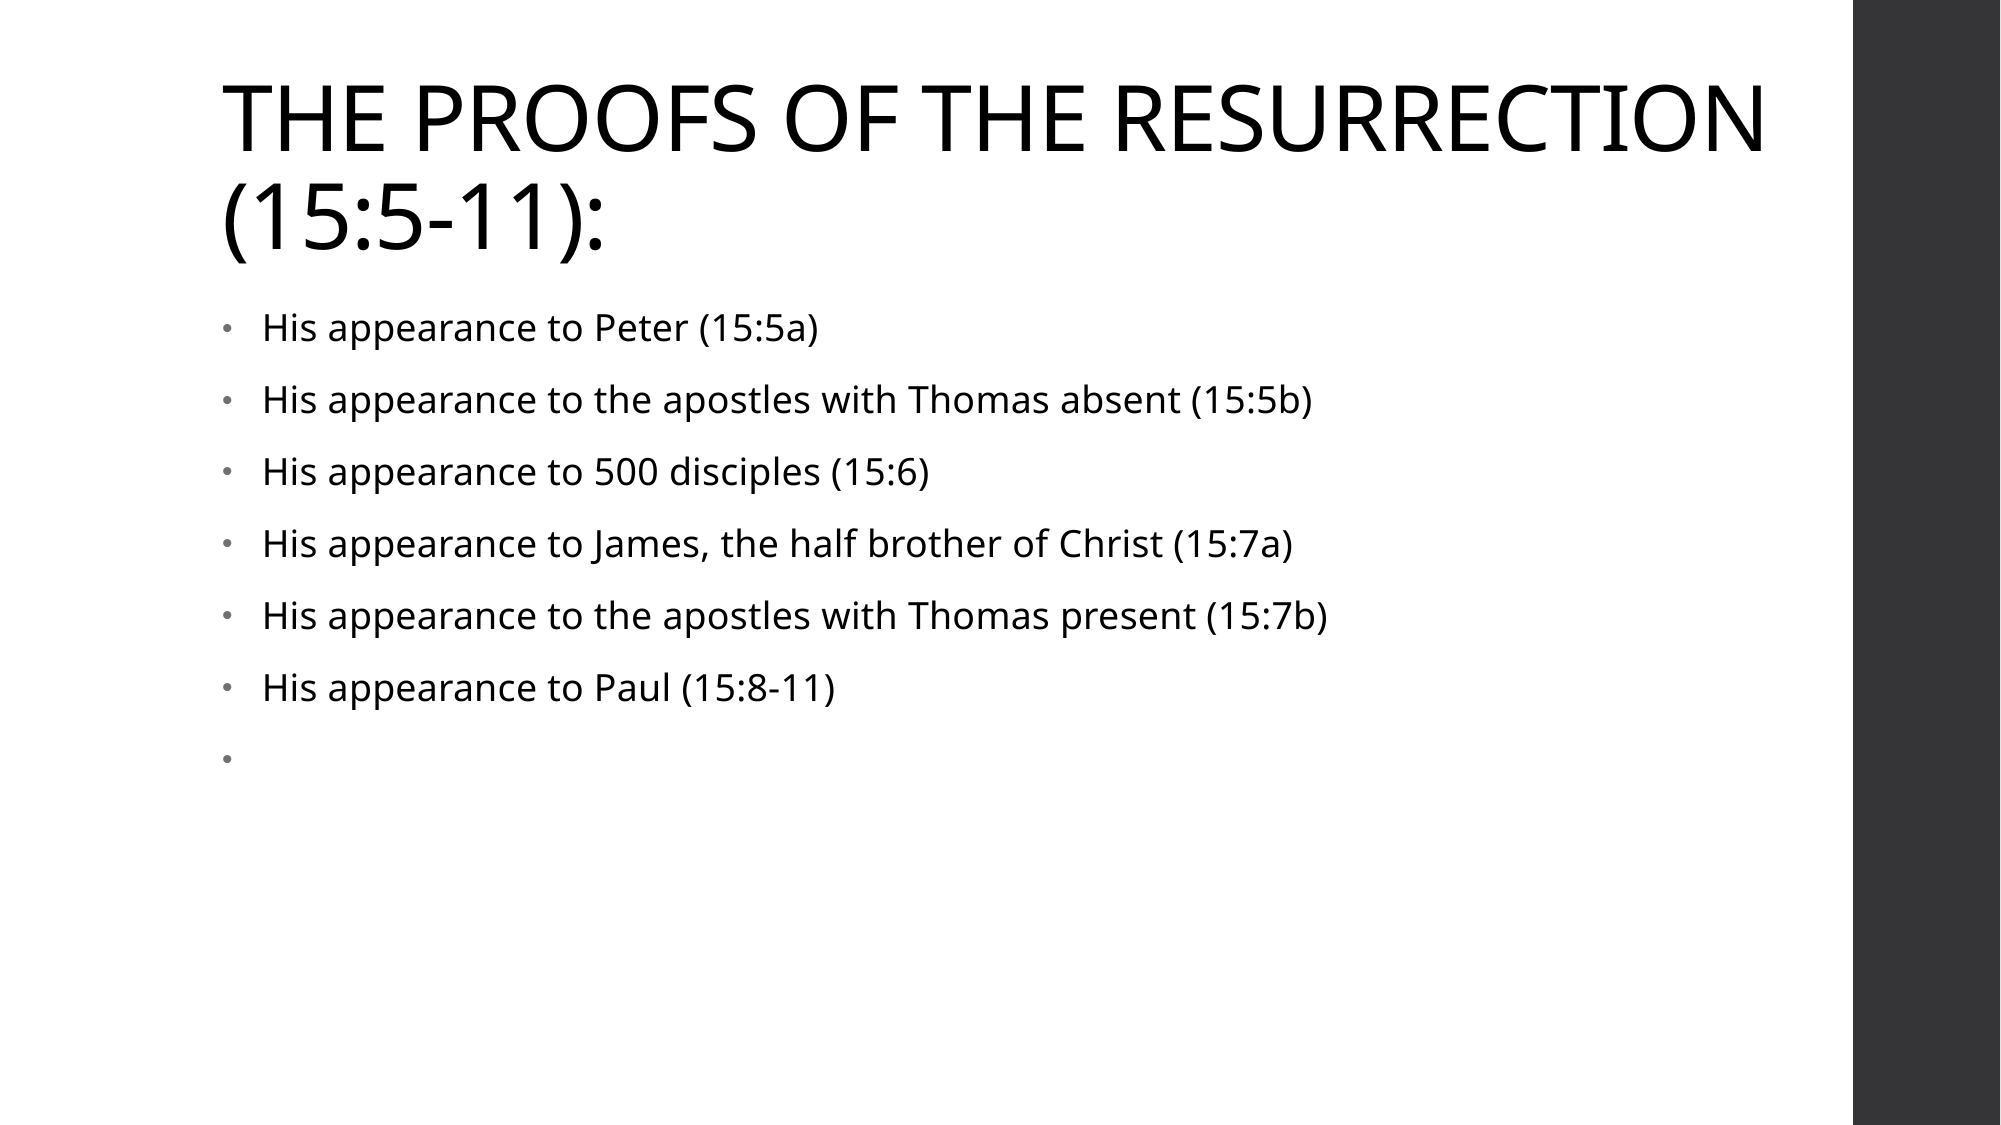

# THE PROOFS OF THE RESURRECTION (15:5-11):
 His appearance to Peter (15:5a)
 His appearance to the apostles with Thomas absent (15:5b)
 His appearance to 500 disciples (15:6)
 His appearance to James, the half brother of Christ (15:7a)
 His appearance to the apostles with Thomas present (15:7b)
 His appearance to Paul (15:8-11)